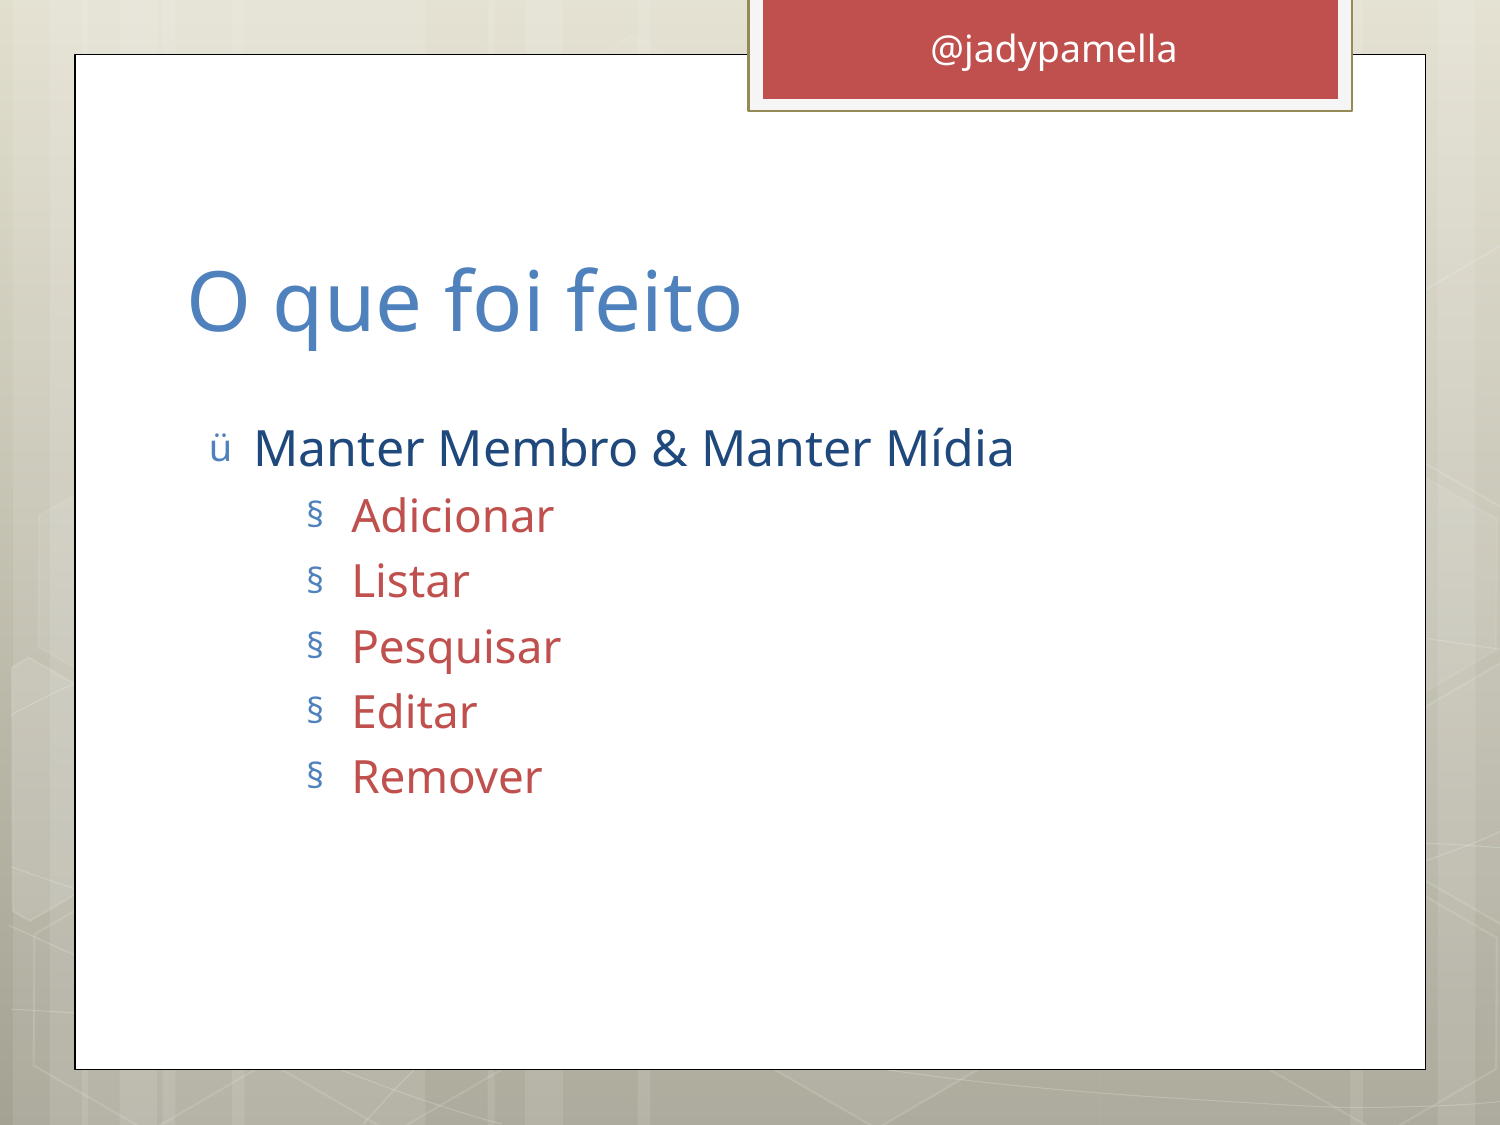

@jadypamella
# O que foi feito
Manter Membro & Manter Mídia
Adicionar
Listar
Pesquisar
Editar
Remover